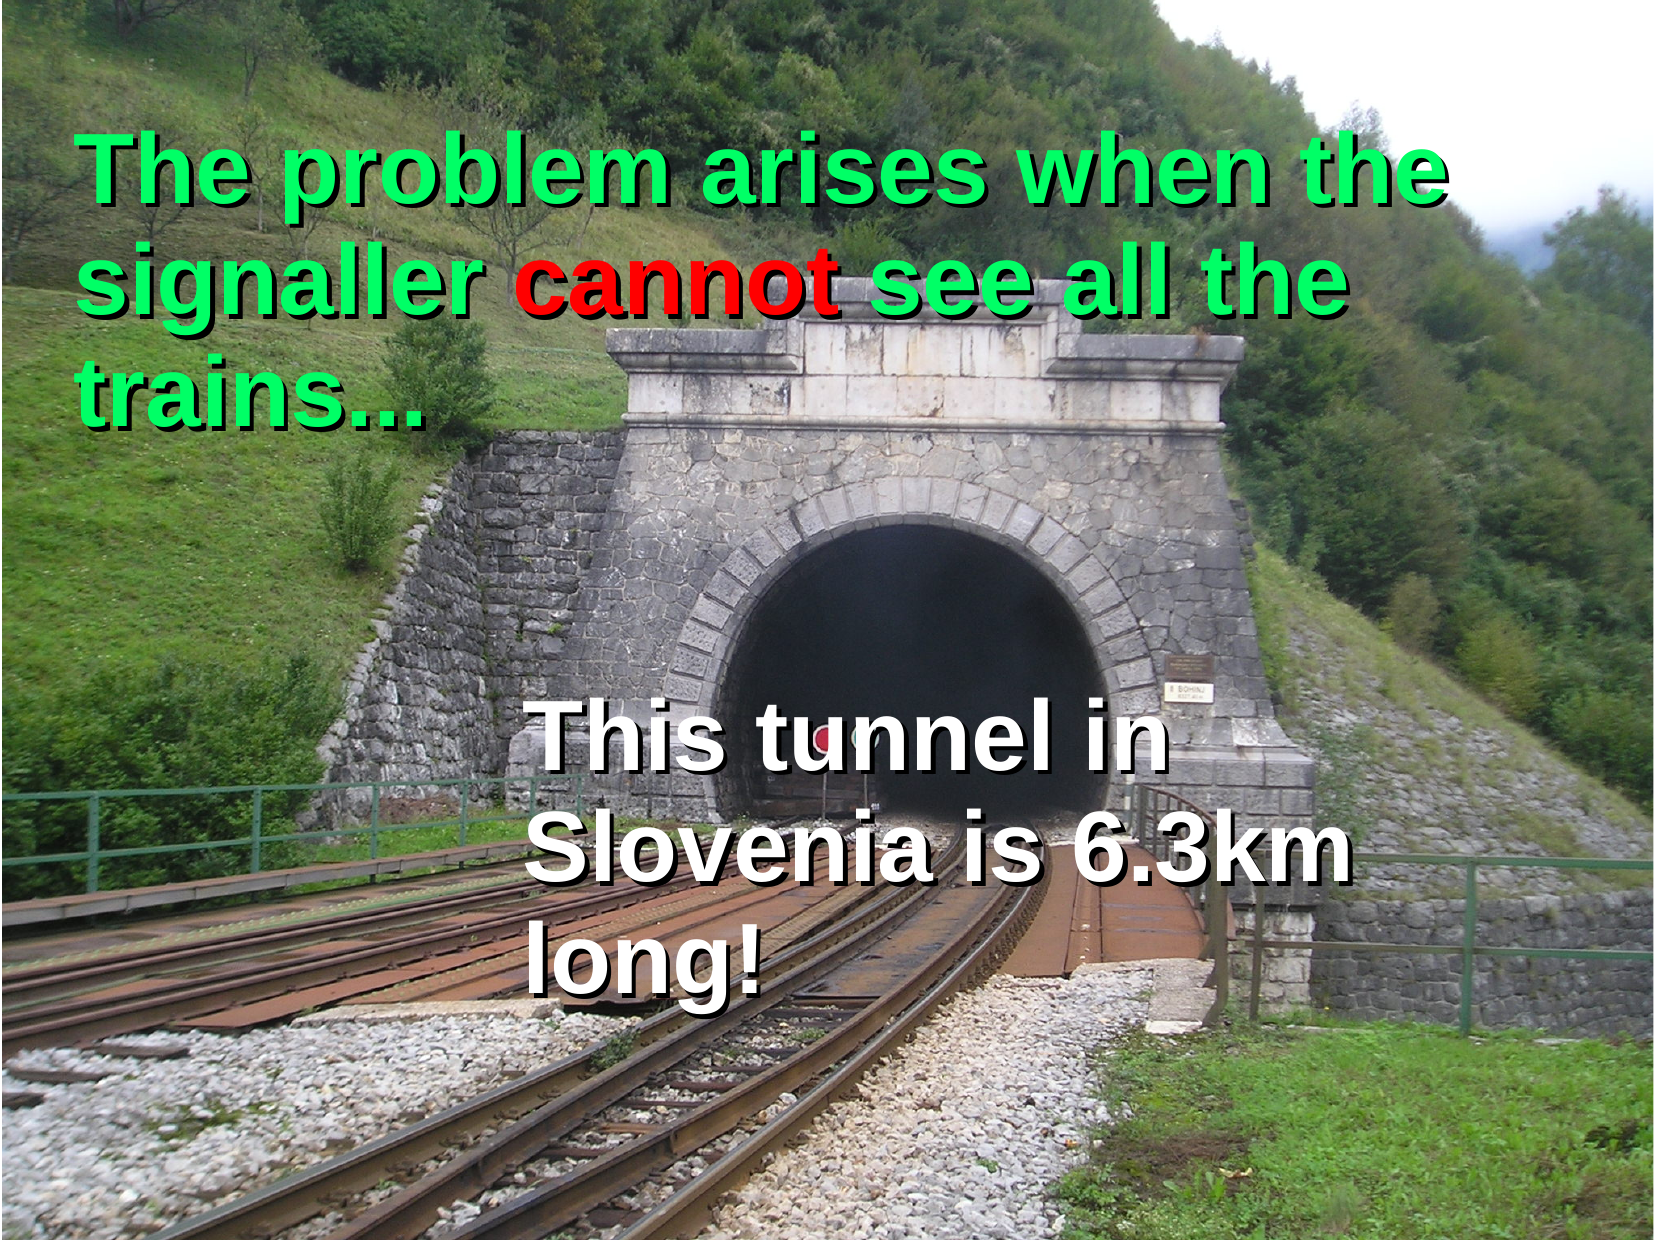

The problem arises when the signaller cannot see all the trains...
This tunnel in Slovenia is 6.3km long!